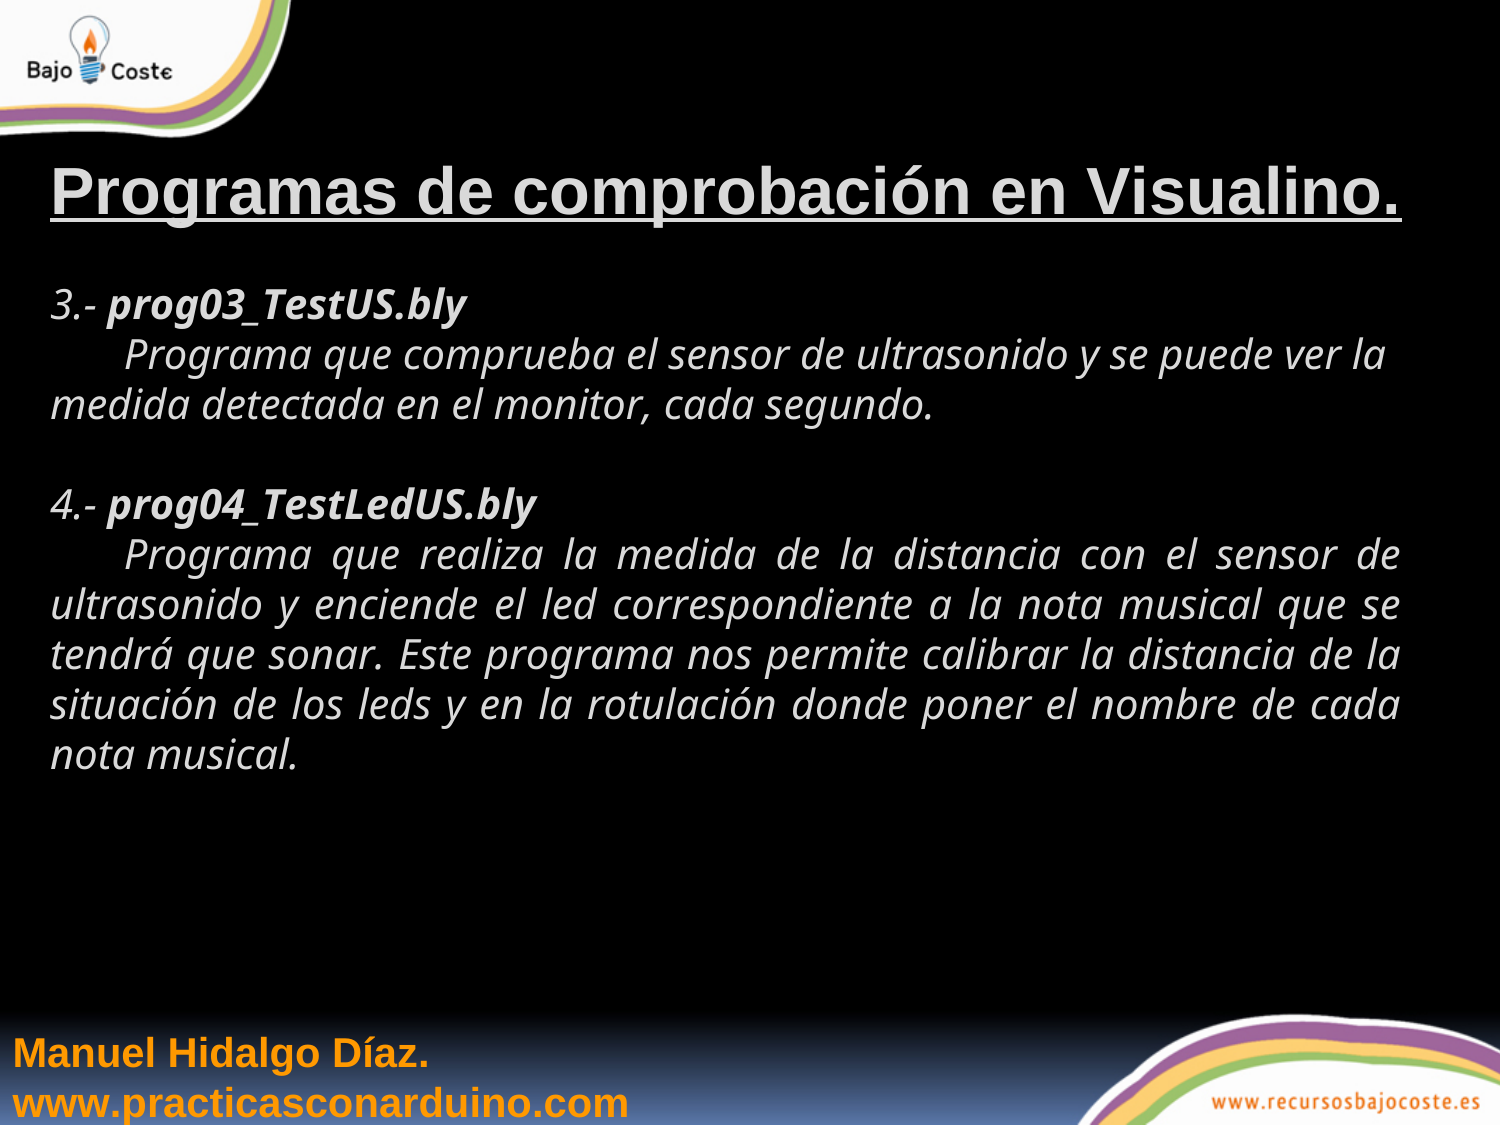

Programas de comprobación en Visualino.
3.- prog03_TestUS.bly
	Programa que comprueba el sensor de ultrasonido y se puede ver la medida detectada en el monitor, cada segundo.
4.- prog04_TestLedUS.bly
	Programa que realiza la medida de la distancia con el sensor de ultrasonido y enciende el led correspondiente a la nota musical que se tendrá que sonar. Este programa nos permite calibrar la distancia de la situación de los leds y en la rotulación donde poner el nombre de cada nota musical.
Manuel Hidalgo Díaz.
www.practicasconarduino.com